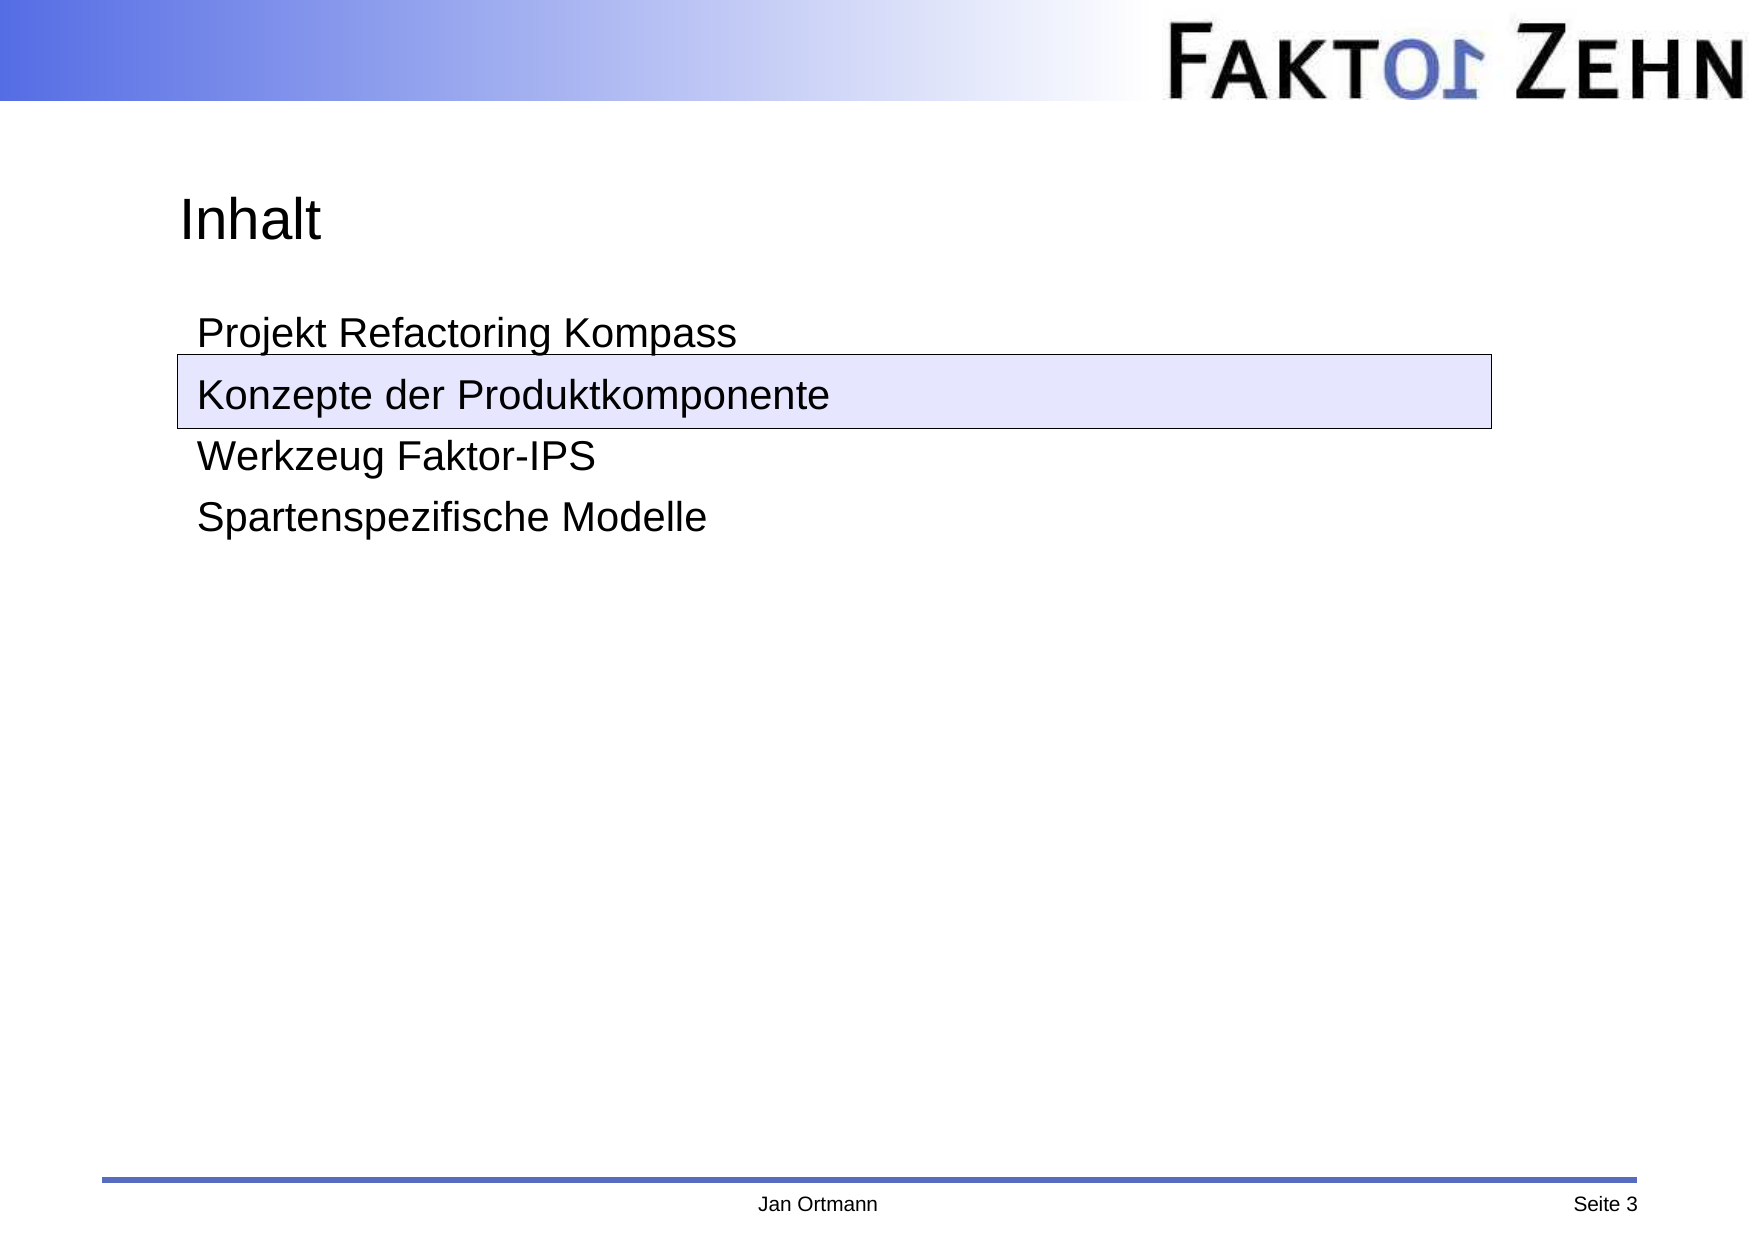

# Inhalt
Projekt Refactoring Kompass
Konzepte der Produktkomponente
Werkzeug Faktor-IPS
Spartenspezifische Modelle